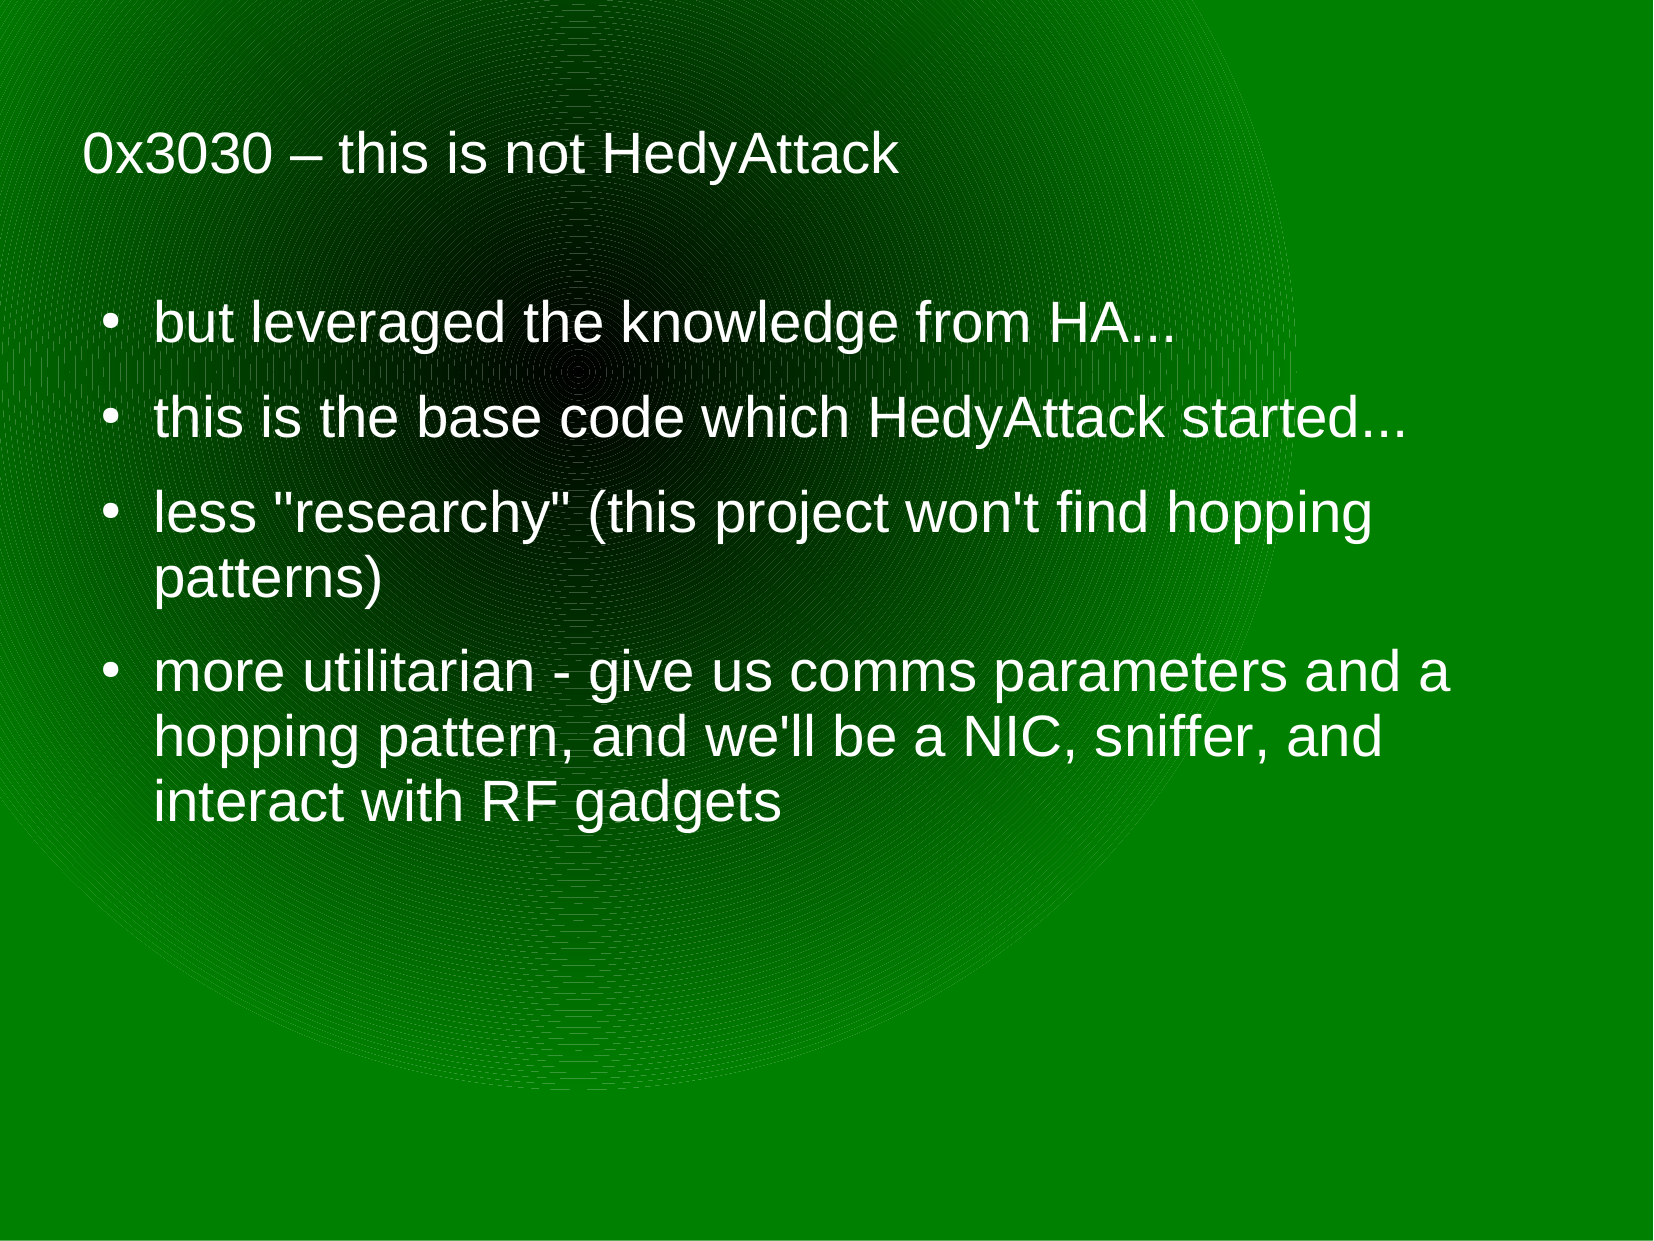

# 0x3030 – this is not HedyAttack
but leveraged the knowledge from HA...
this is the base code which HedyAttack started...
less "researchy" (this project won't find hopping patterns)
more utilitarian - give us comms parameters and a hopping pattern, and we'll be a NIC, sniffer, and interact with RF gadgets